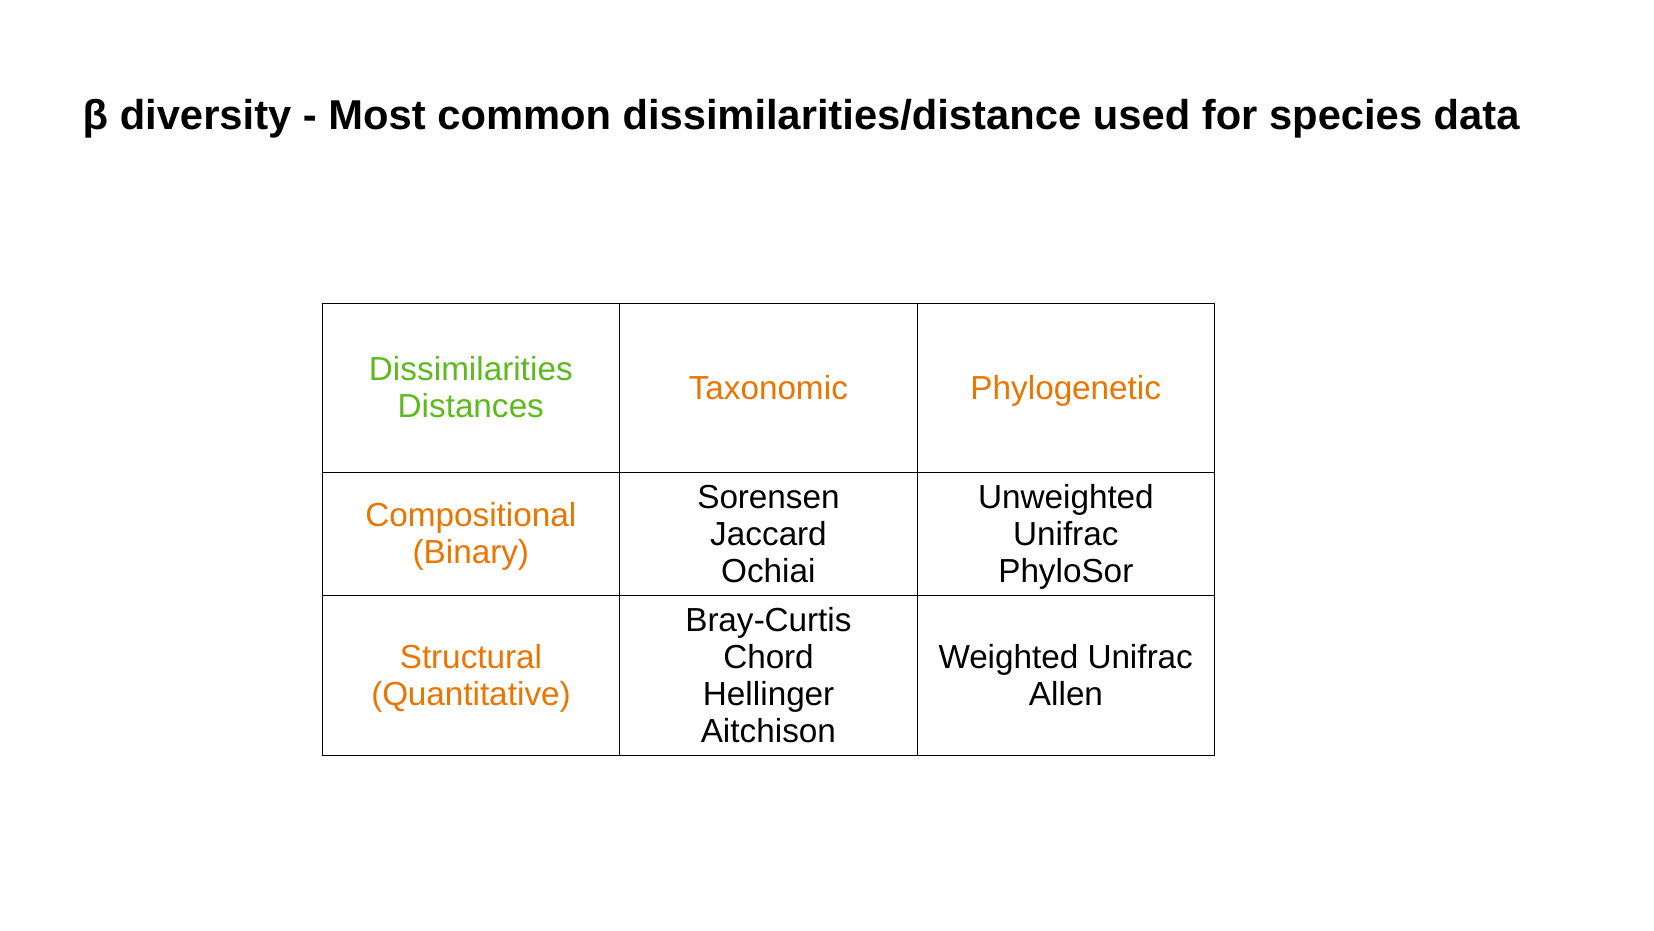

# β diversity - Most common dissimilarities/distance used for species data
| Dissimilarities Distances | Taxonomic | Phylogenetic |
| --- | --- | --- |
| Compositional (Binary) | Sorensen Jaccard Ochiai | Unweighted Unifrac PhyloSor |
| Structural (Quantitative) | Bray-Curtis Chord Hellinger Aitchison | Weighted Unifrac Allen |